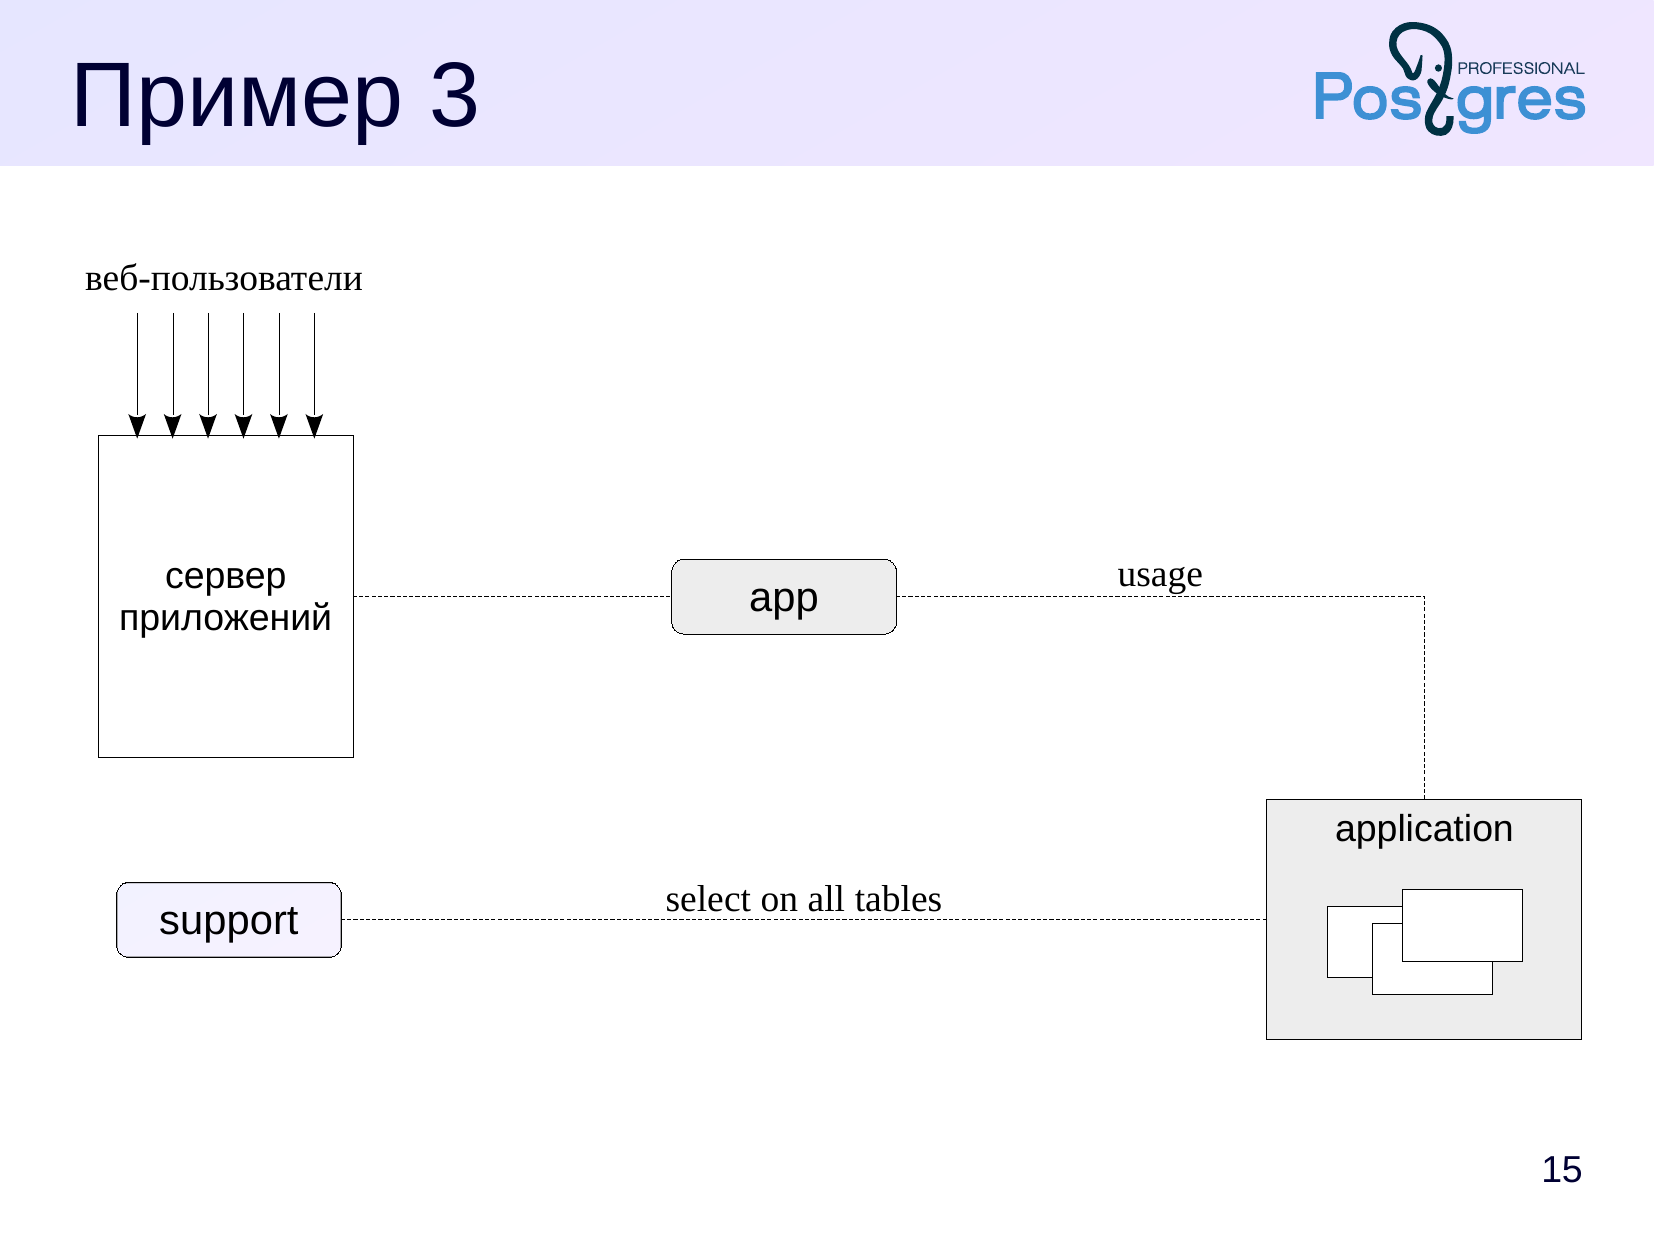

# Пример 3
веб-пользователи
сервер
приложений
app
application
support